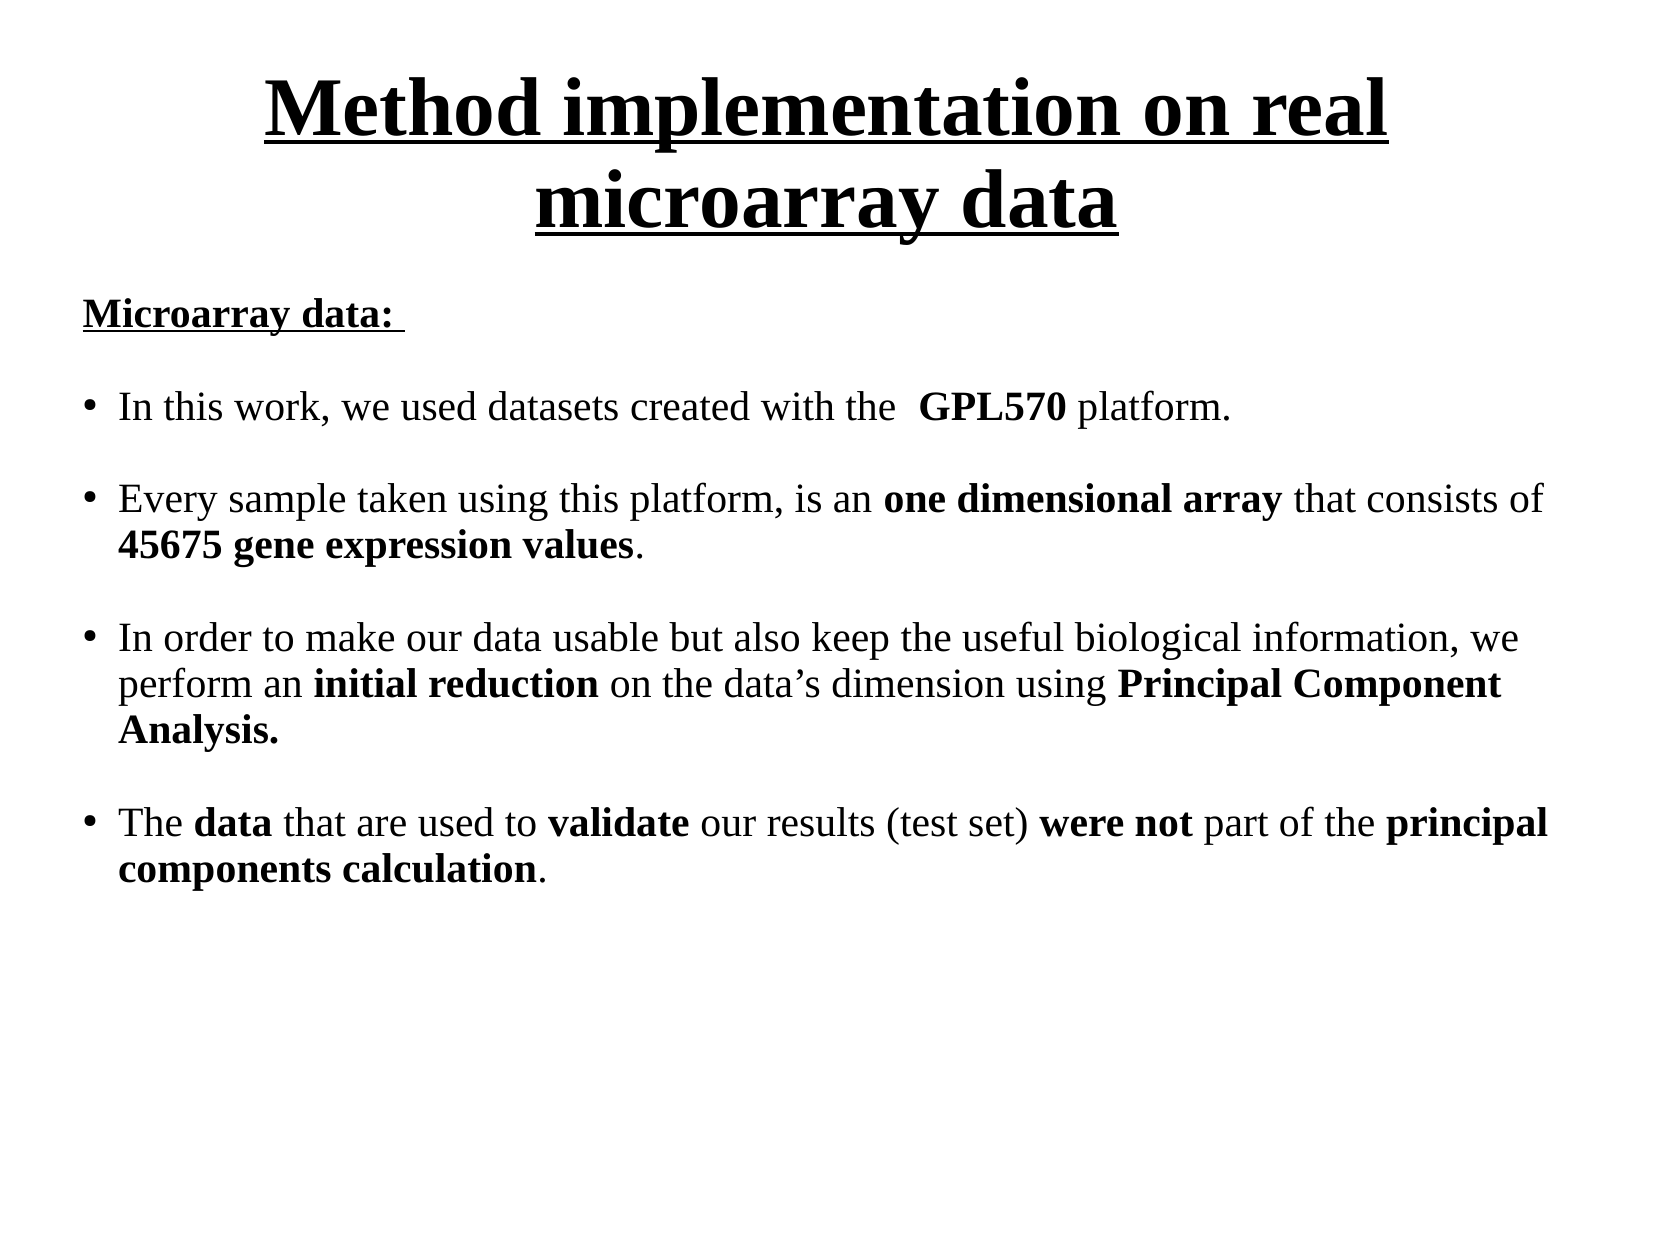

# Method implementation on real microarray data
Microarray data:
In this work, we used datasets created with the GPL570 platform.
Every sample taken using this platform, is an one dimensional array that consists of 45675 gene expression values.
In order to make our data usable but also keep the useful biological information, we perform an initial reduction on the data’s dimension using Principal Component Analysis.
The data that are used to validate our results (test set) were not part of the principal components calculation.